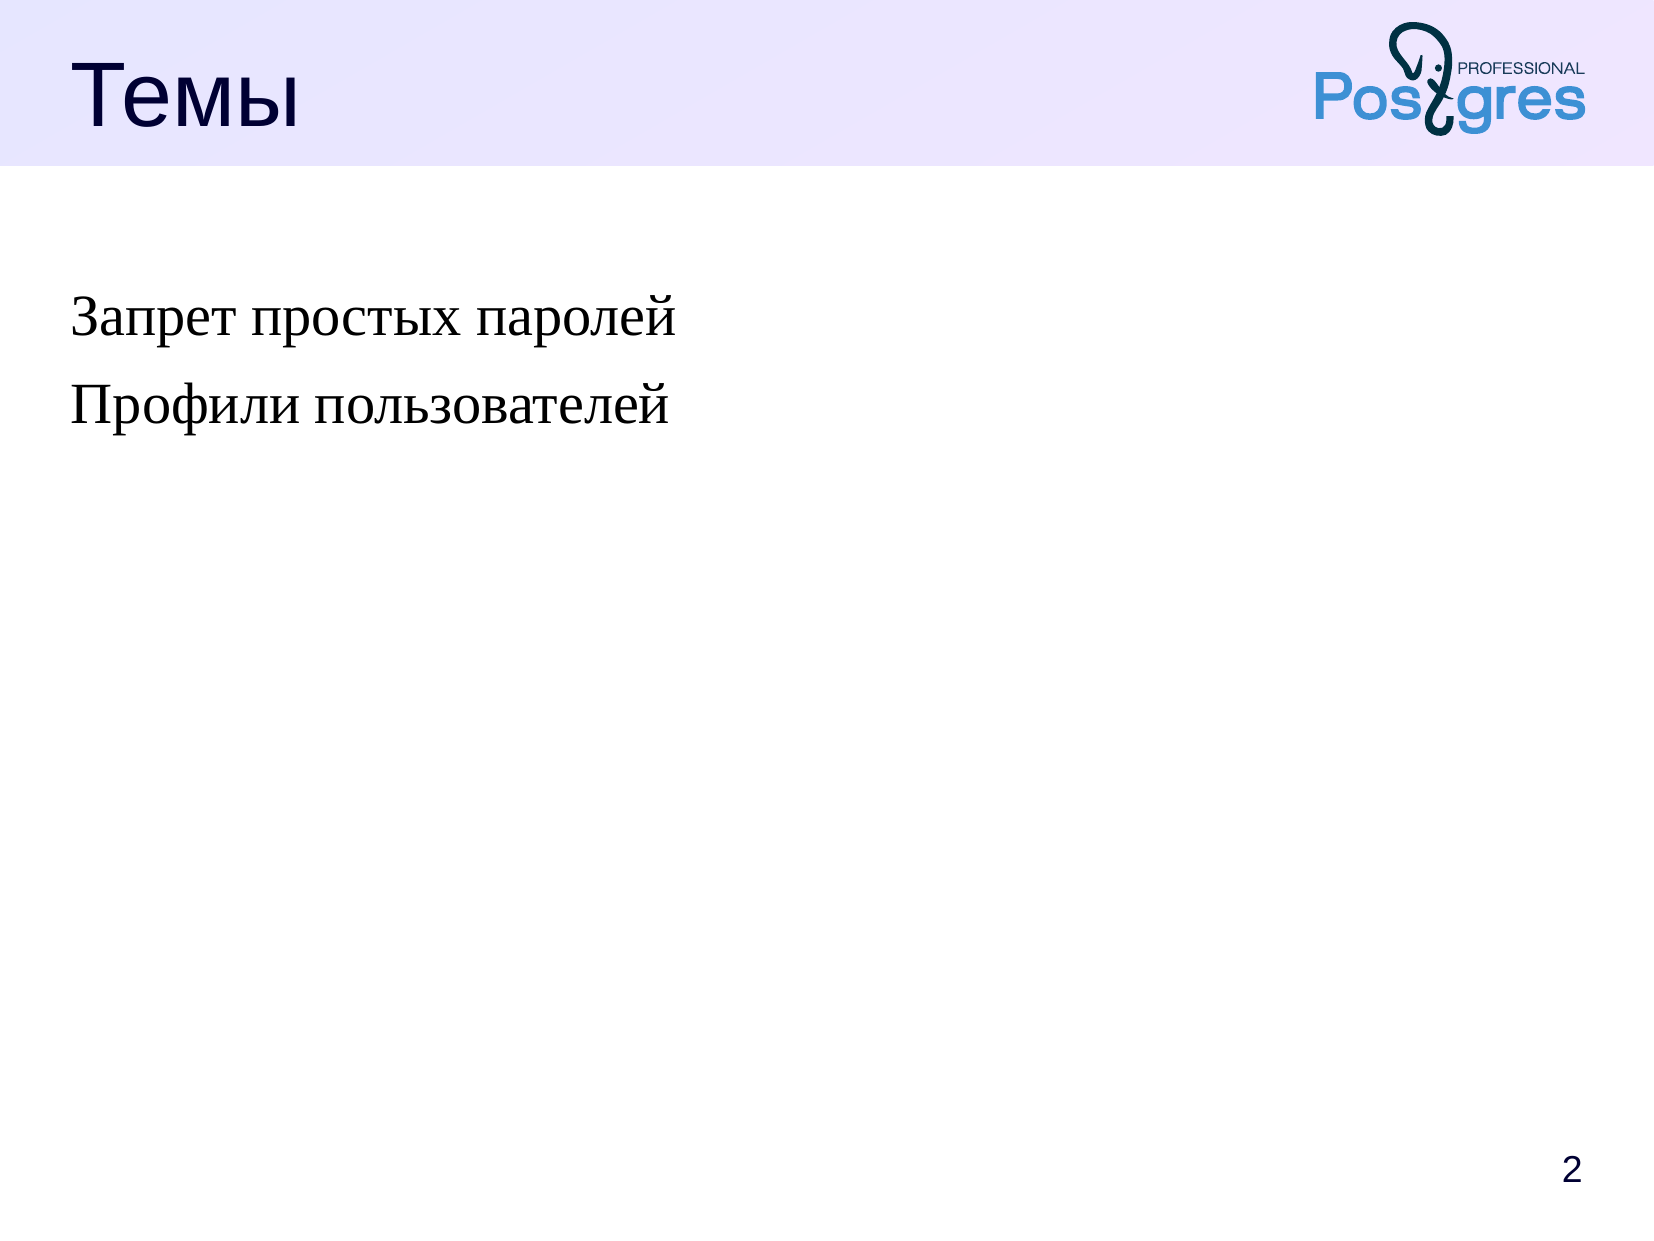

# Темы
Запрет простых паролей
Профили пользователей